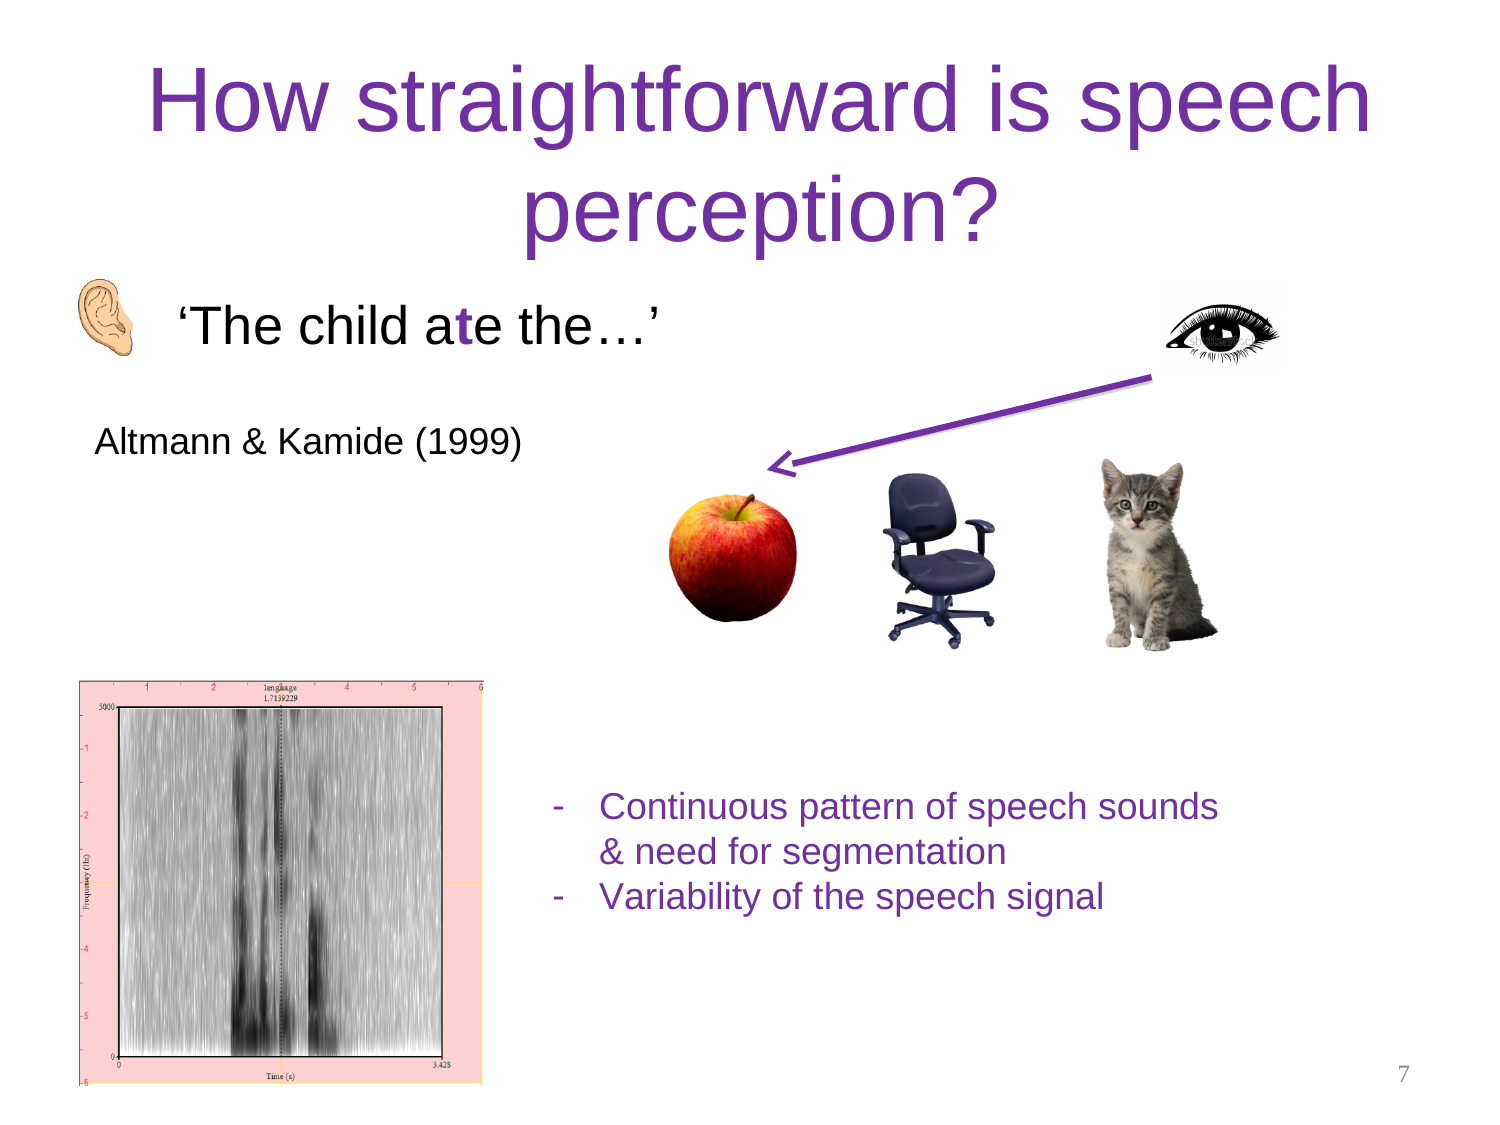

# How straightforward is speech perception?
‘The child ate the…’
Altmann & Kamide (1999)
Continuous pattern of speech sounds & need for segmentation
Variability of the speech signal